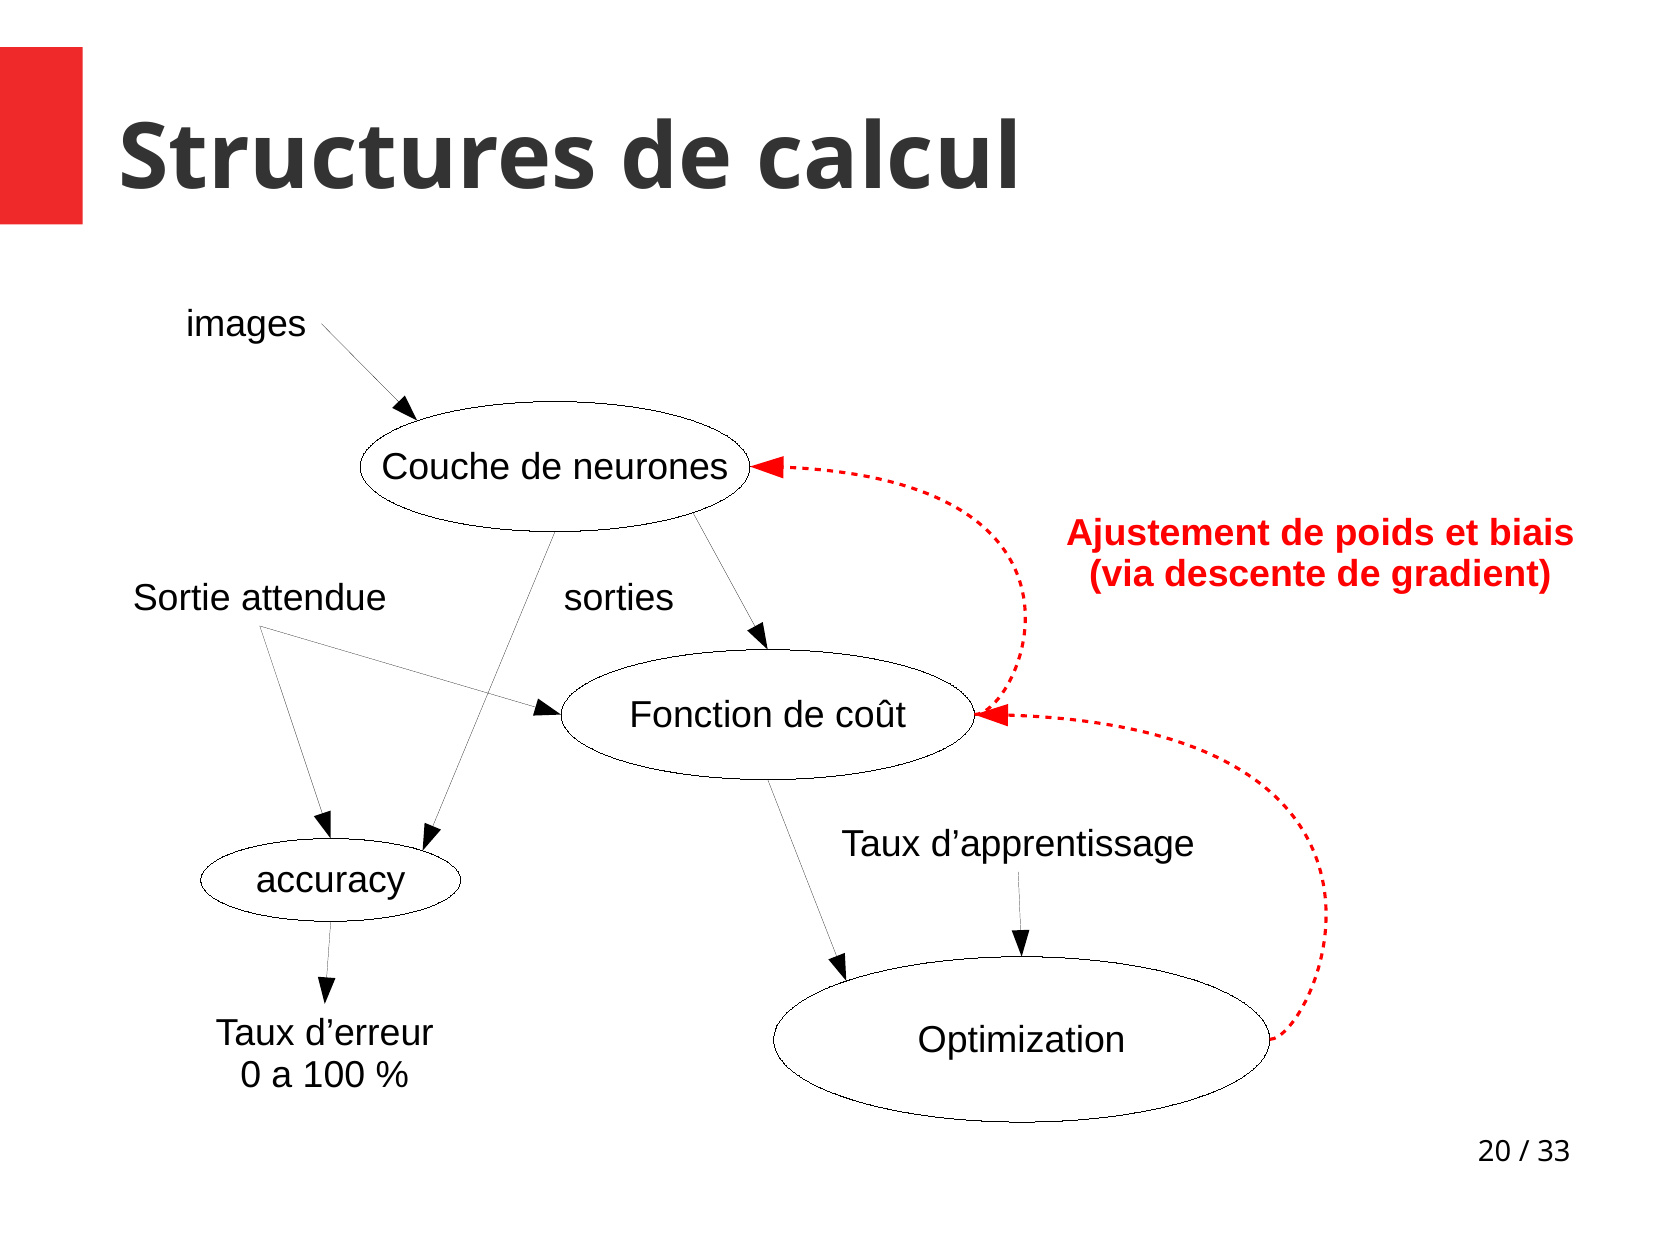

# Structures de calcul
images
Couche de neurones
Ajustement de poids et biais
(via descente de gradient)
Sortie attendue
sorties
Fonction de coût
Taux d’apprentissage
accuracy
Optimization
Taux d’erreur
0 a 100 %
20